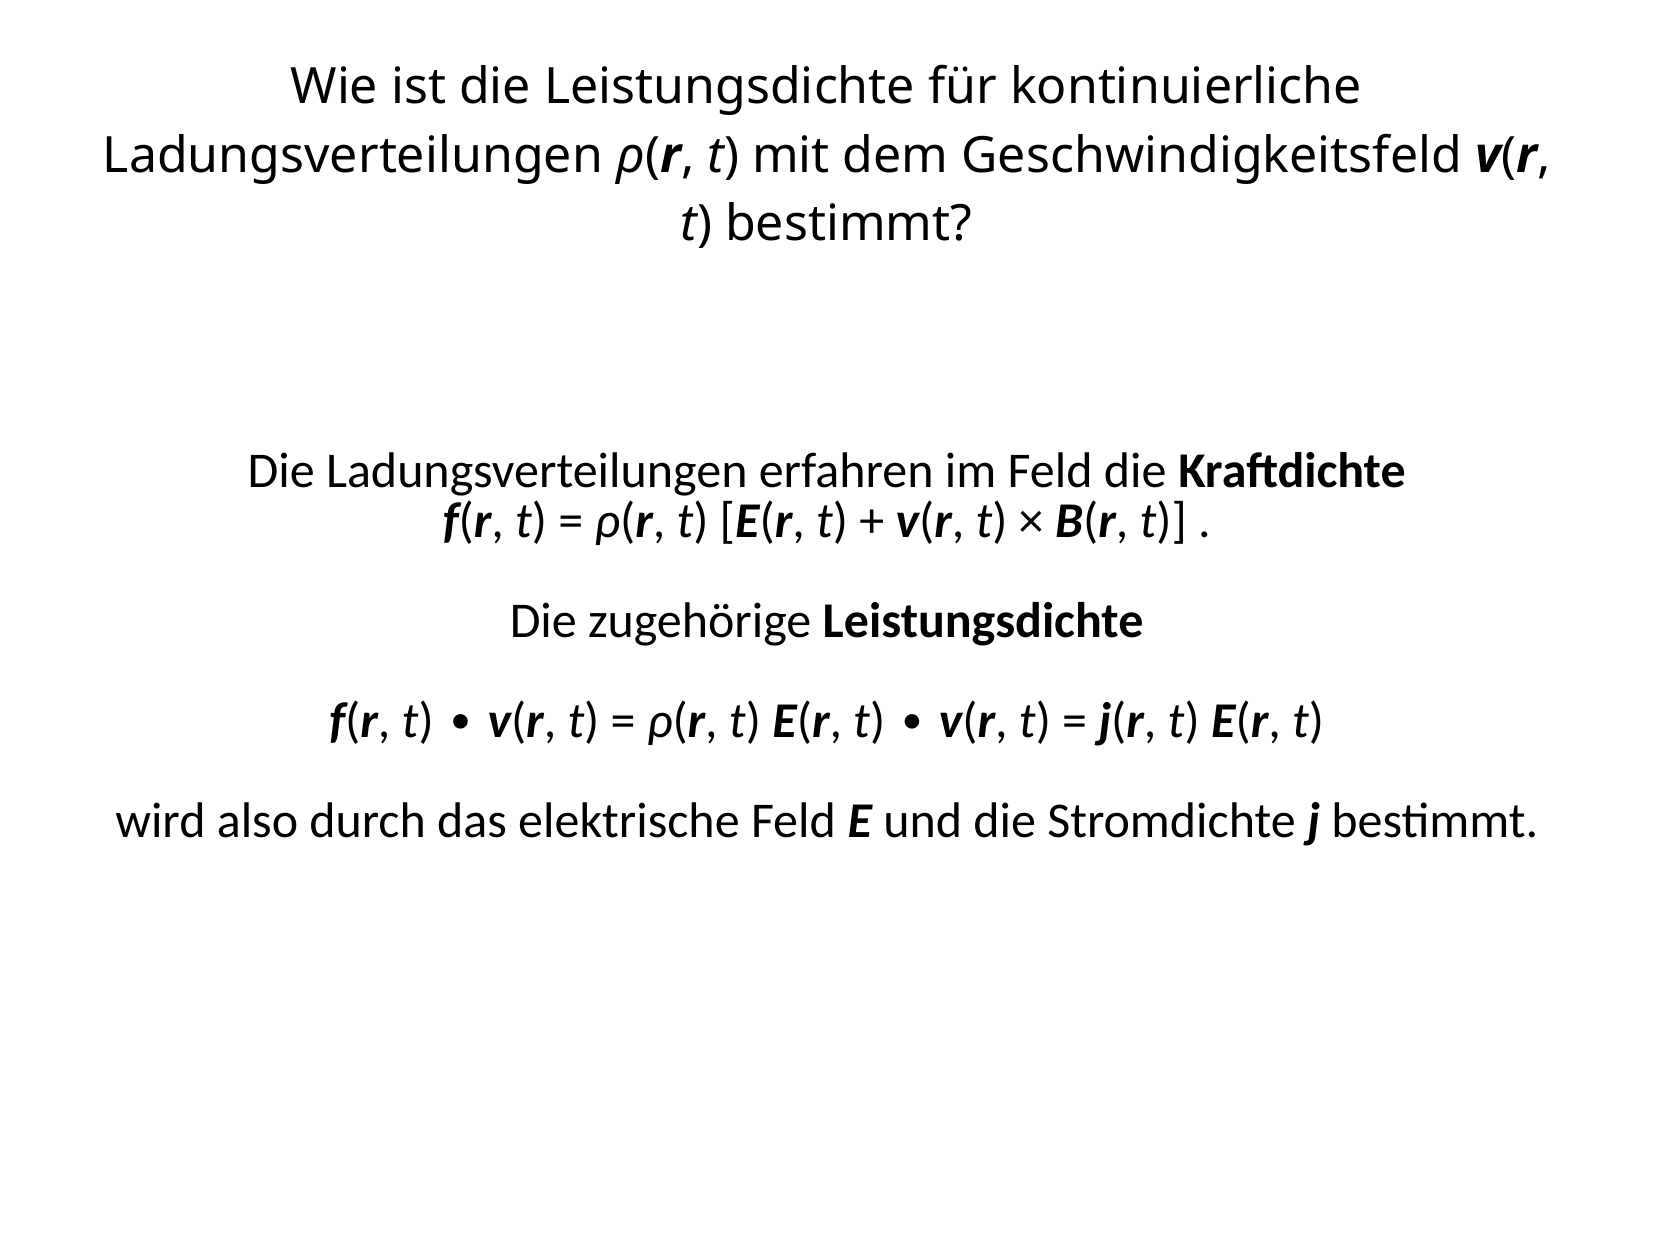

# Wie ist die Leistungsdichte für kontinuierliche Ladungsverteilungen ρ(r, t) mit dem Geschwindigkeitsfeld v(r, t) bestimmt?
Die Ladungsverteilungen erfahren im Feld die Kraftdichte
f(r, t) = ρ(r, t) [E(r, t) + v(r, t) × B(r, t)] .
Die zugehörige Leistungsdichte
f(r, t) ∙ v(r, t) = ρ(r, t) E(r, t) ∙ v(r, t) = j(r, t) E(r, t)
wird also durch das elektrische Feld E und die Stromdichte j bestimmt.